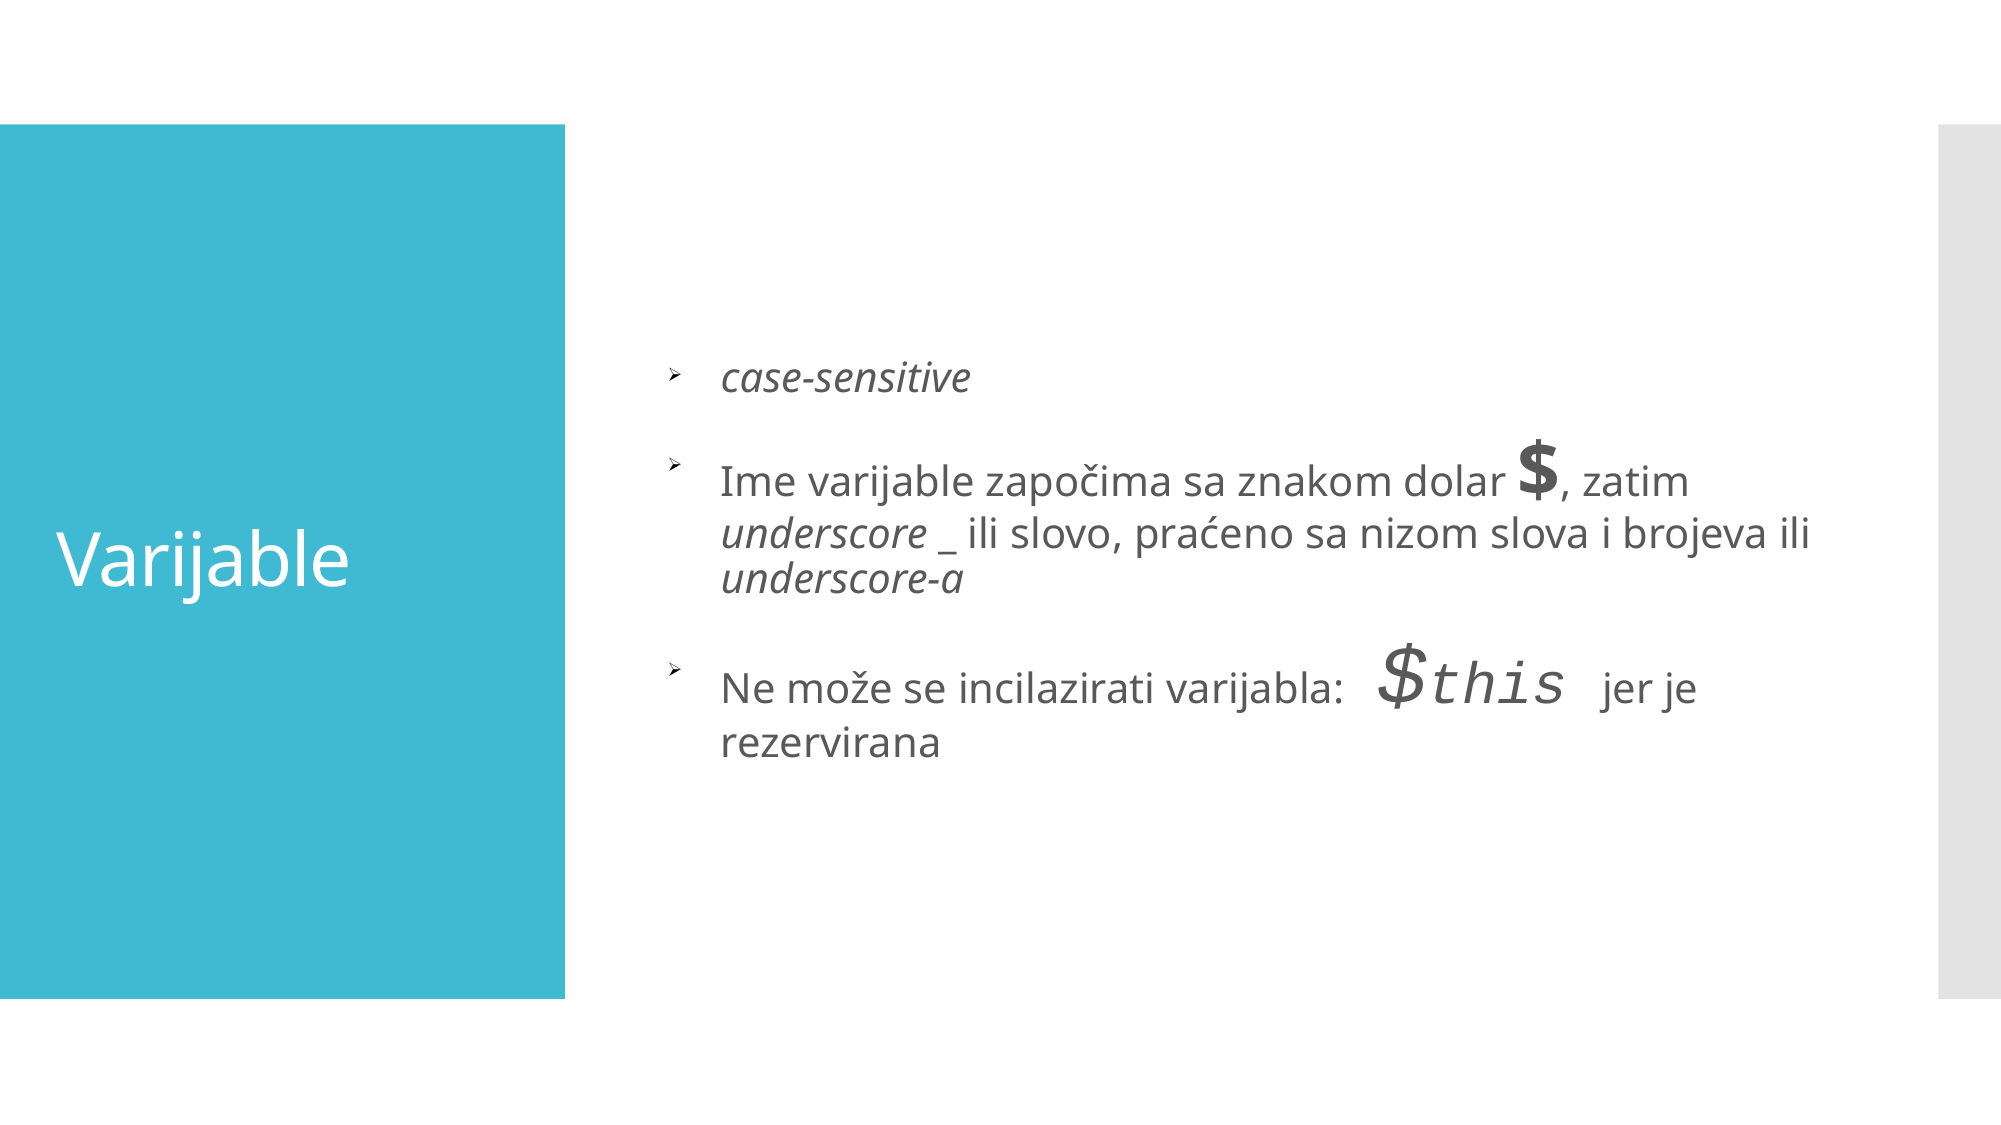

case-sensitive
Ime varijable započima sa znakom dolar $, zatim underscore _ ili slovo, praćeno sa nizom slova i brojeva ili underscore-a
Ne može se incilazirati varijabla: $this jer je rezervirana
# Varijable